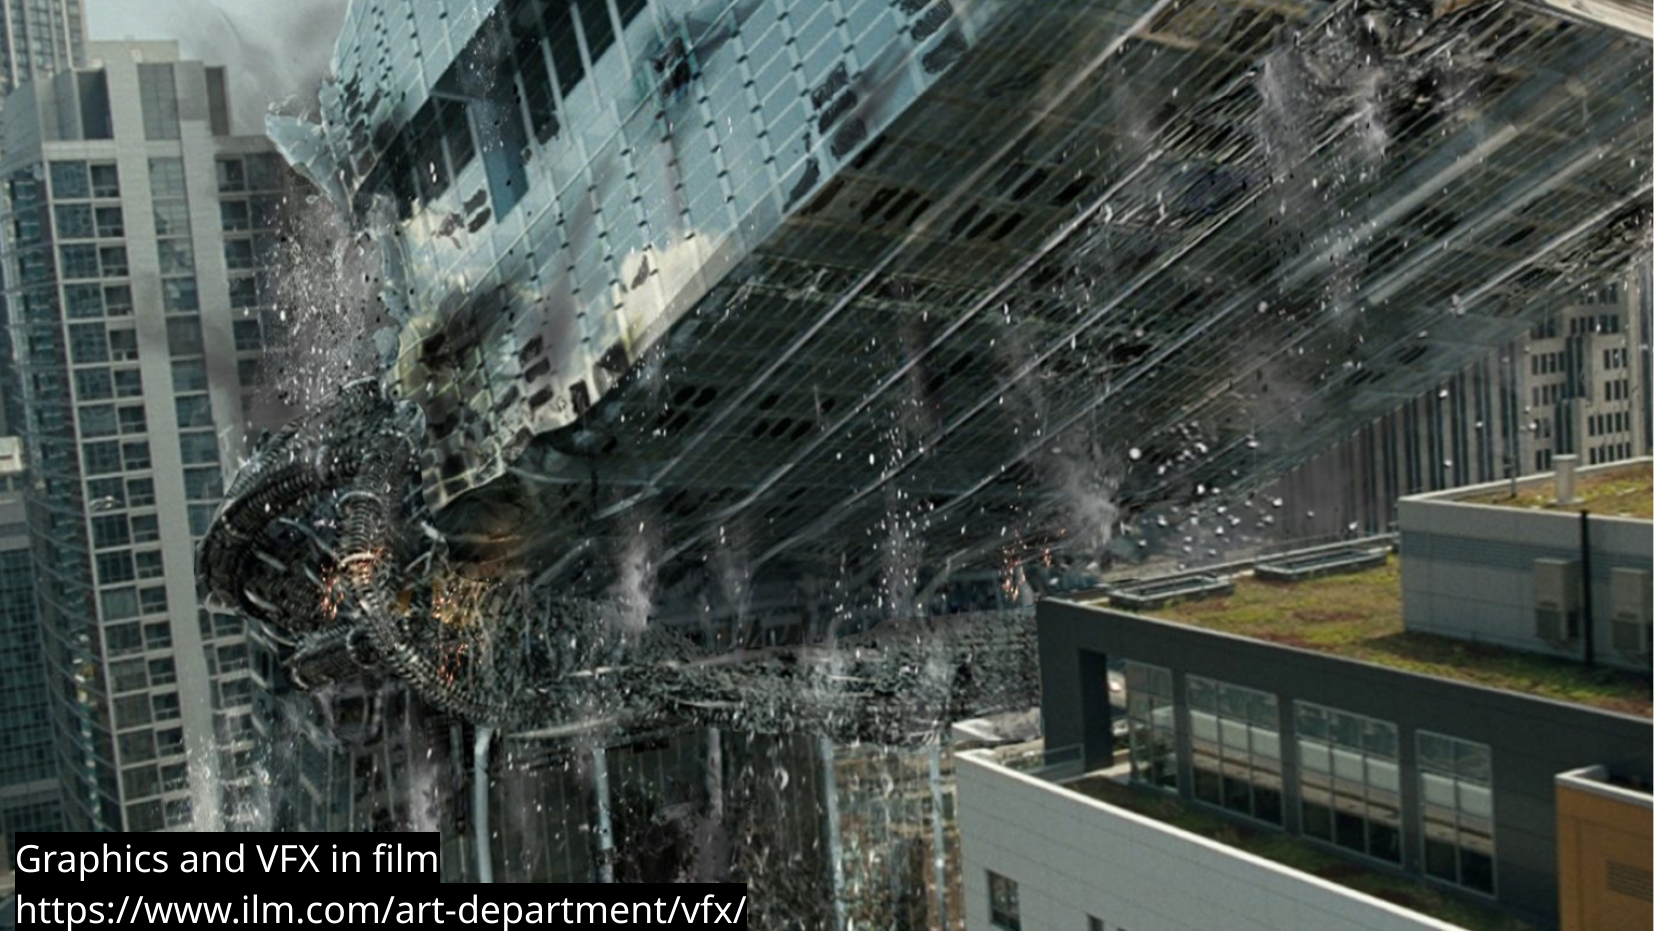

Graphics and VFX in film
https://www.ilm.com/art-department/vfx/
18